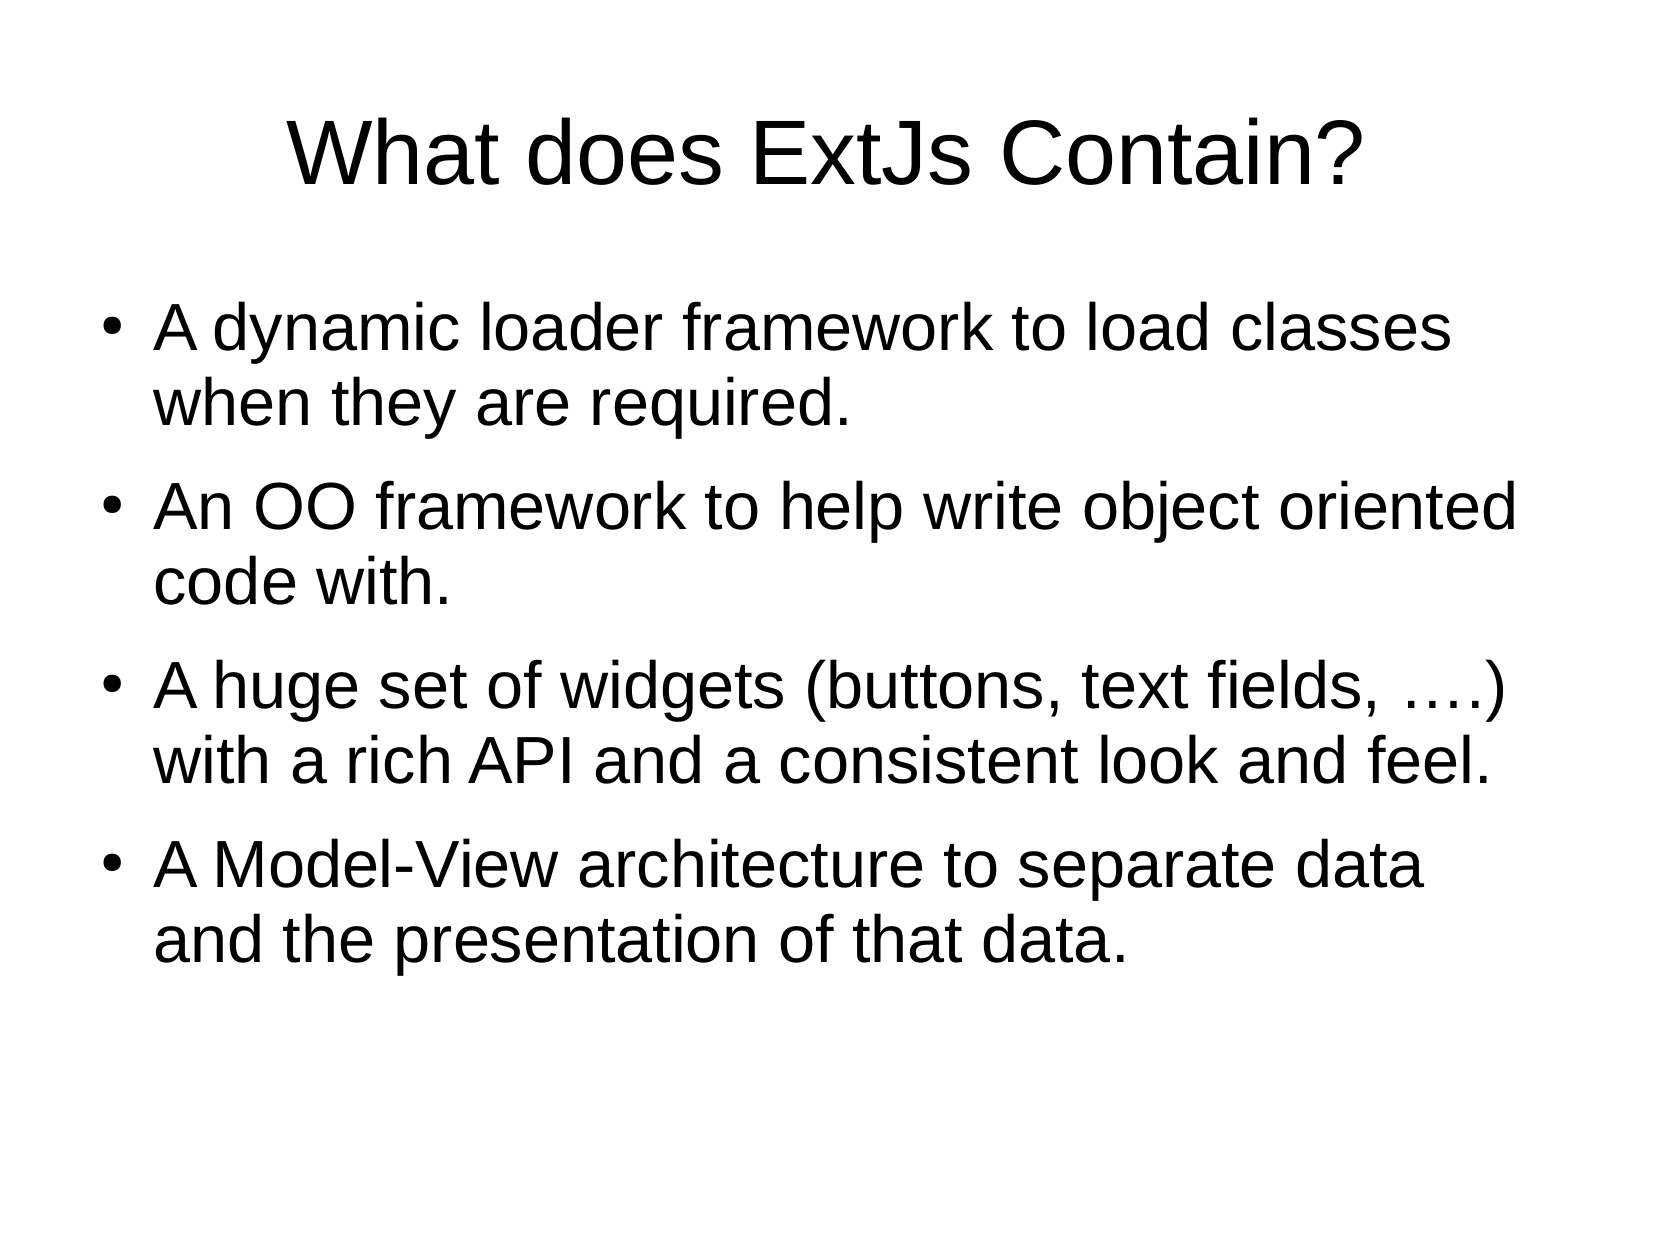

# What does ExtJs Contain?
A dynamic loader framework to load classes when they are required.
An OO framework to help write object oriented code with.
A huge set of widgets (buttons, text fields, ….) with a rich API and a consistent look and feel.
A Model-View architecture to separate data and the presentation of that data.